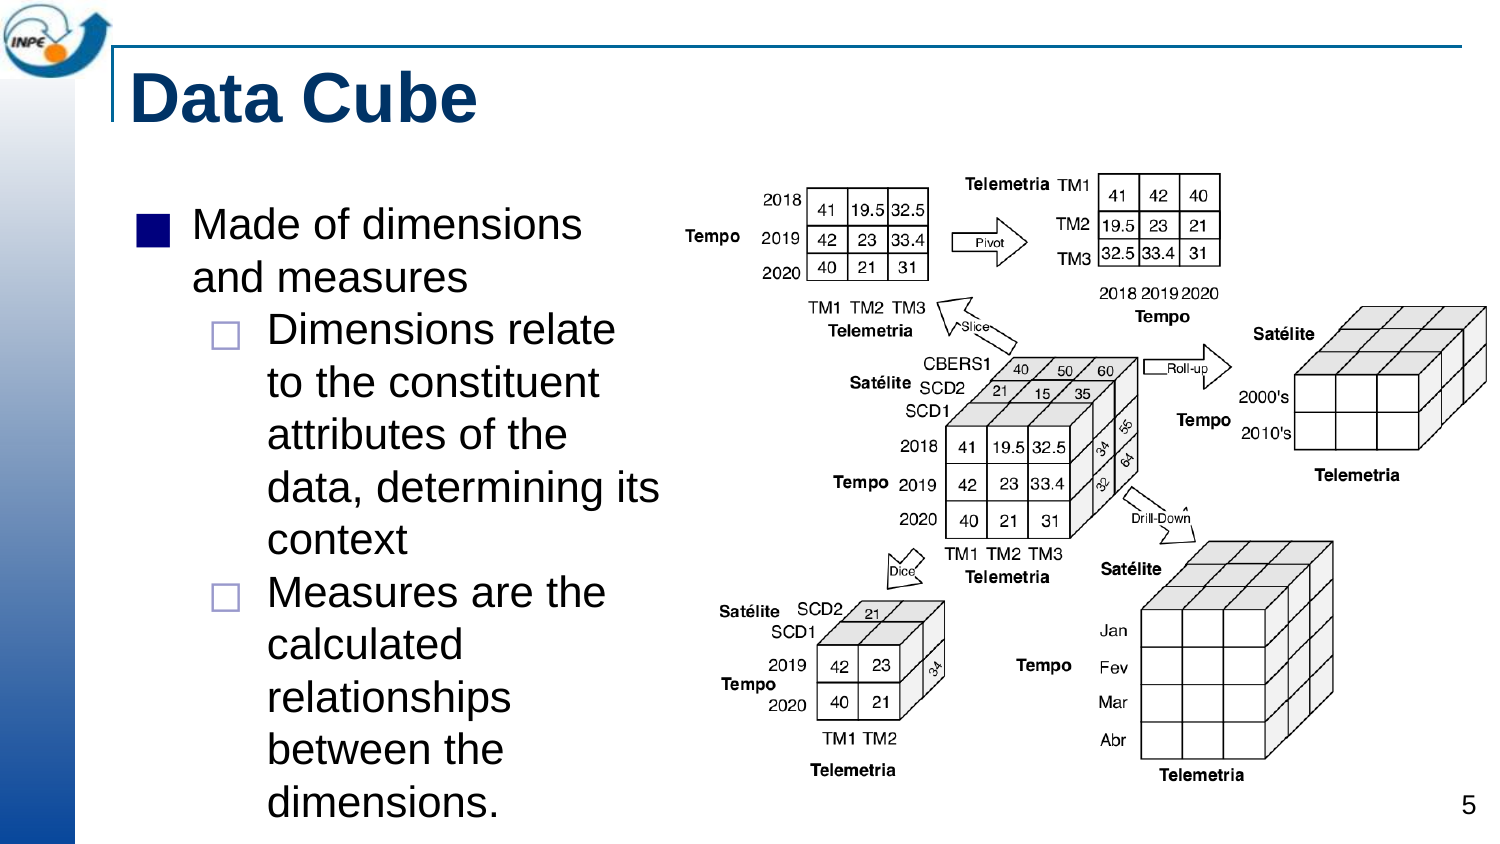

# Data Cube
Made of dimensions and measures
Dimensions relate to the constituent attributes of the data, determining its context
Measures are the calculated relationships between the dimensions.